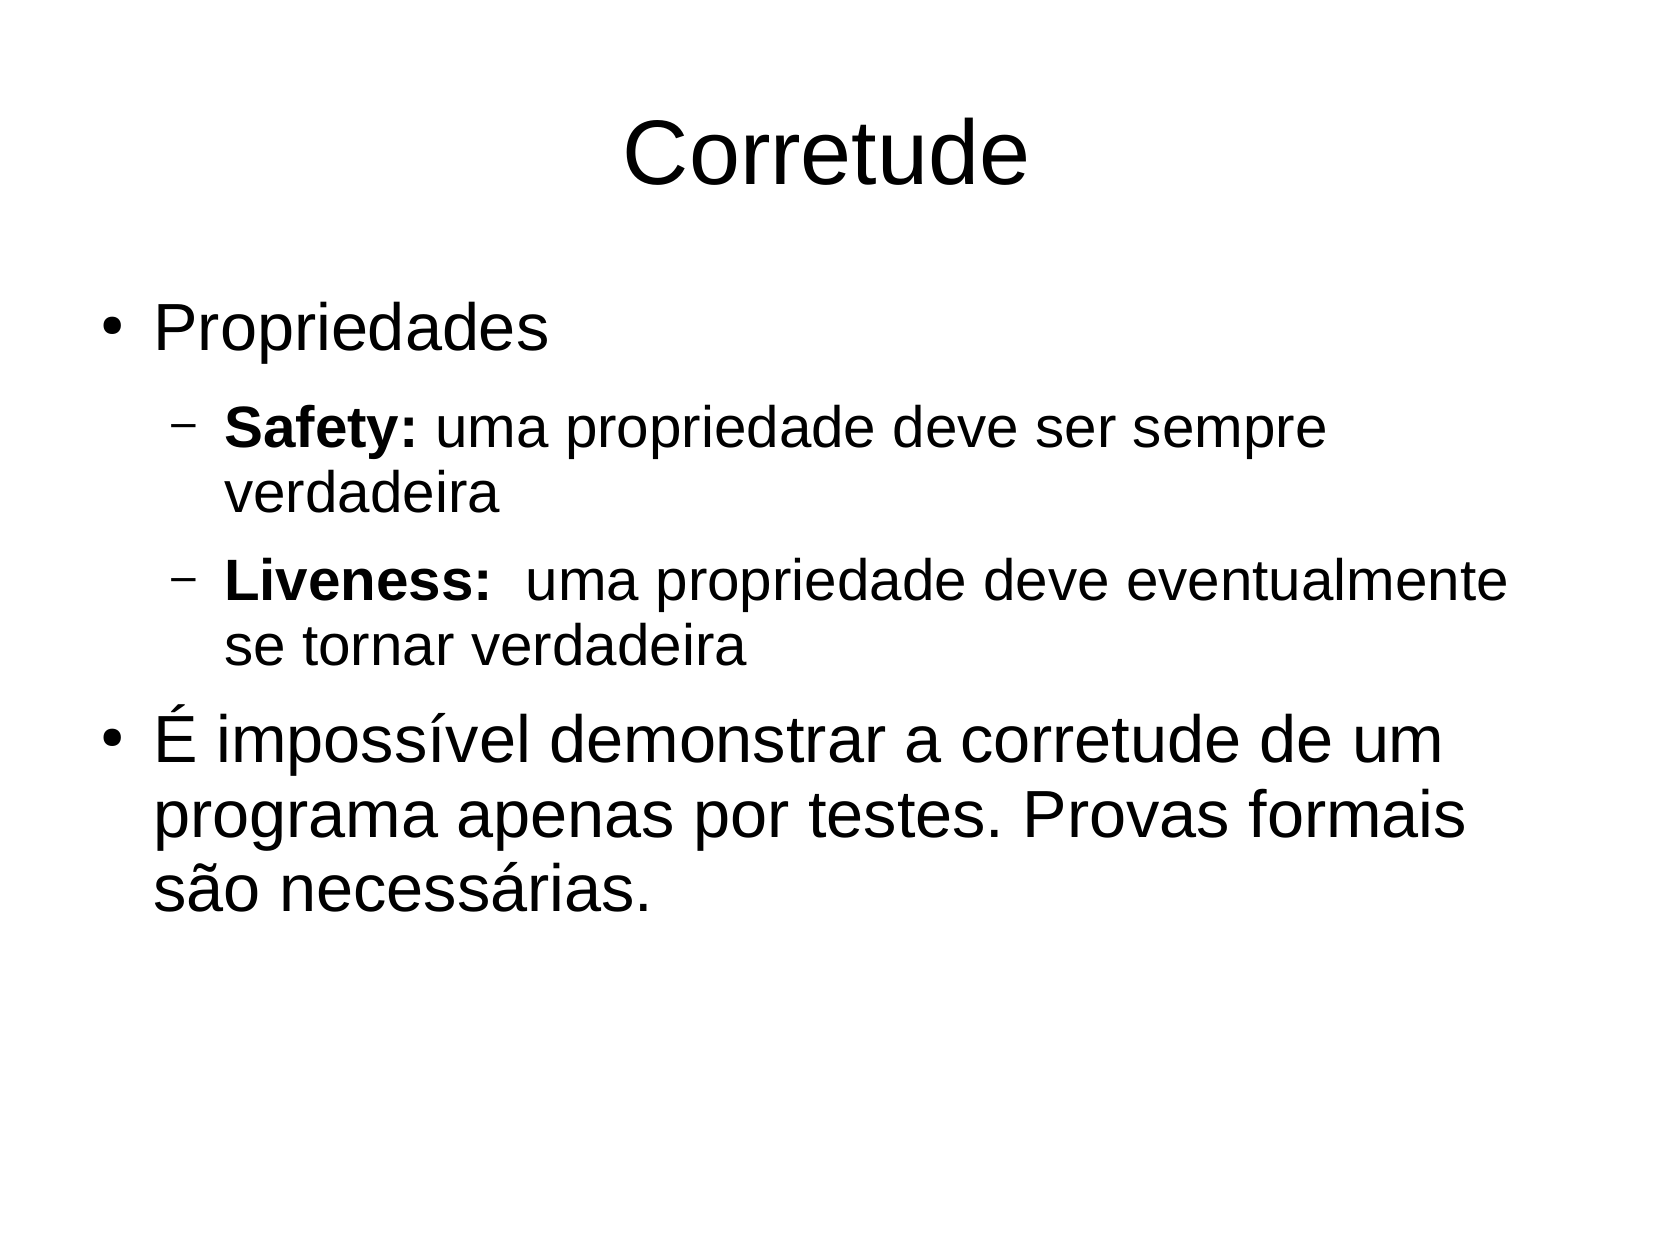

# Corretude
Propriedades
Safety: uma propriedade deve ser sempre verdadeira
Liveness: uma propriedade deve eventualmente se tornar verdadeira
É impossível demonstrar a corretude de um programa apenas por testes. Provas formais são necessárias.